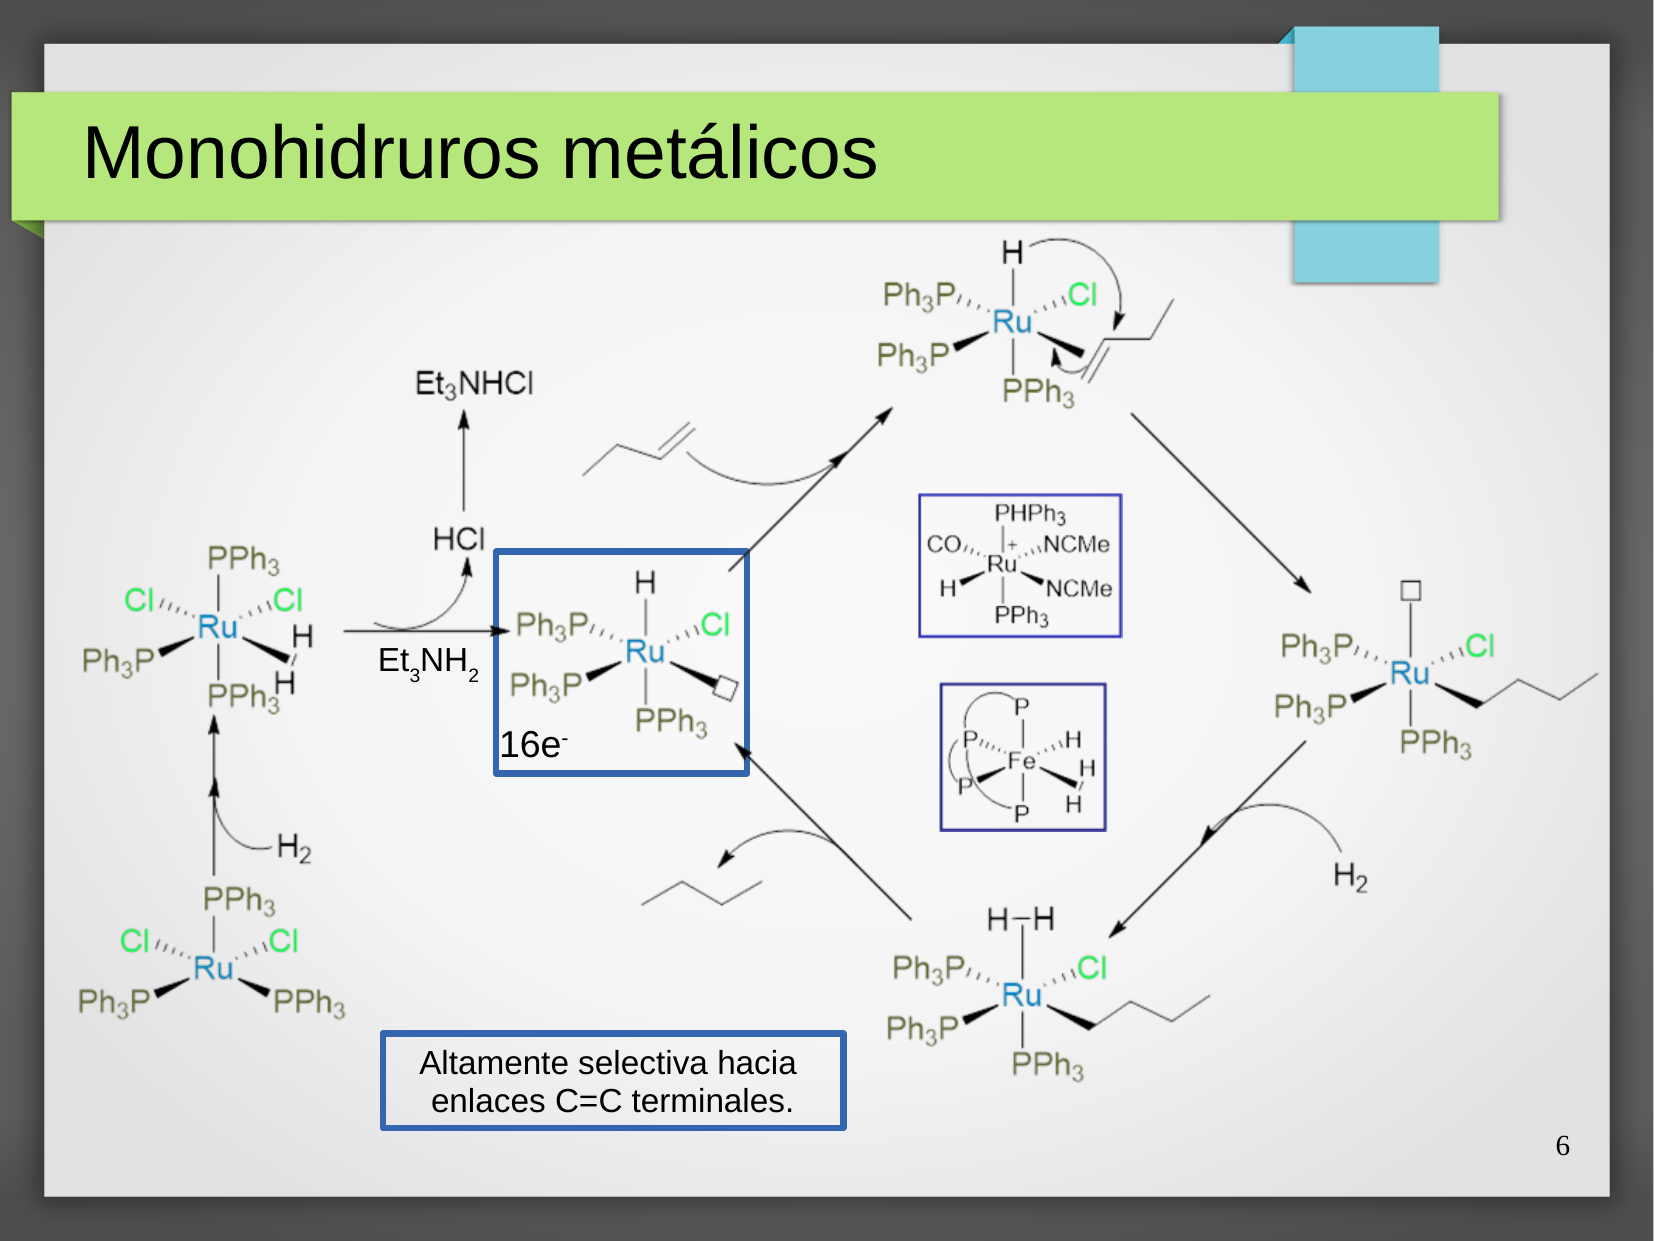

Monohidruros metálicos
Et3NH2
16e-
Altamente selectiva hacia
enlaces C=C terminales.